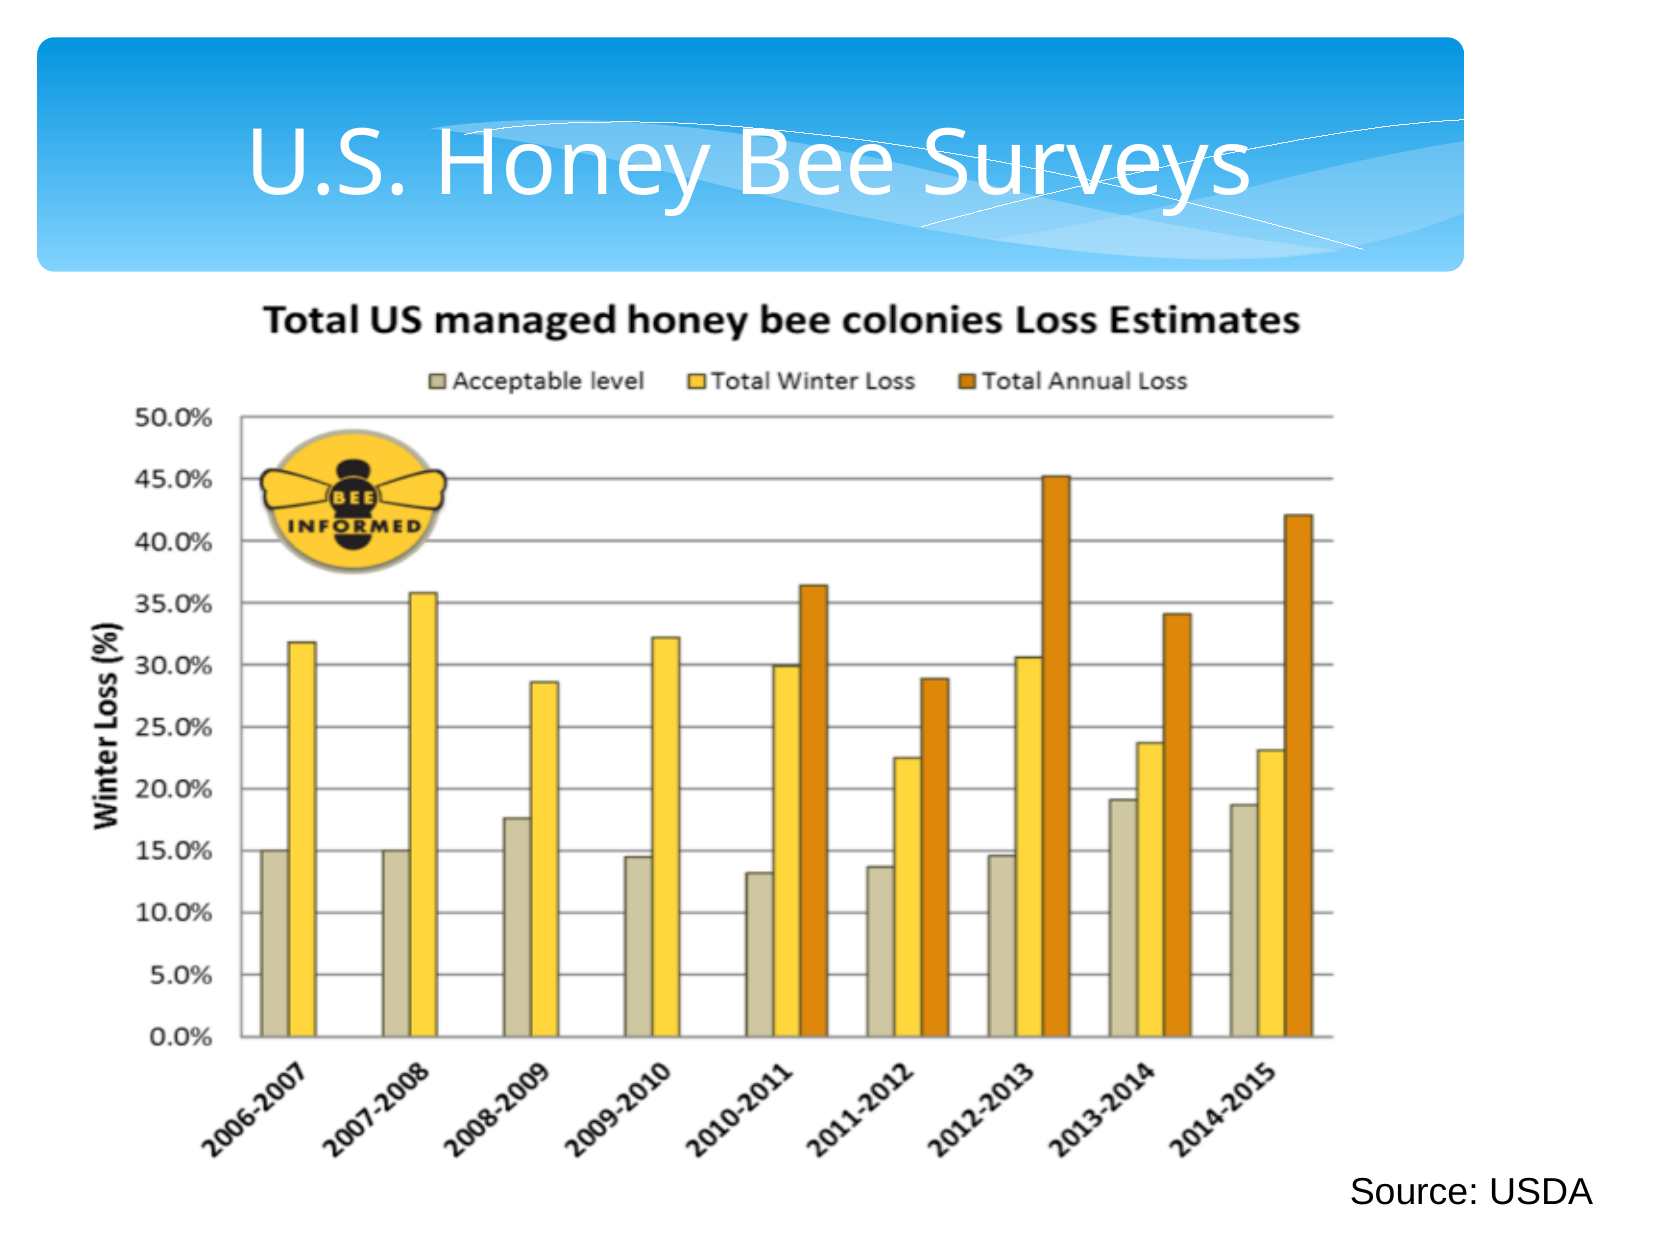

# U.S. Honey Bee Surveys
Source: USDA